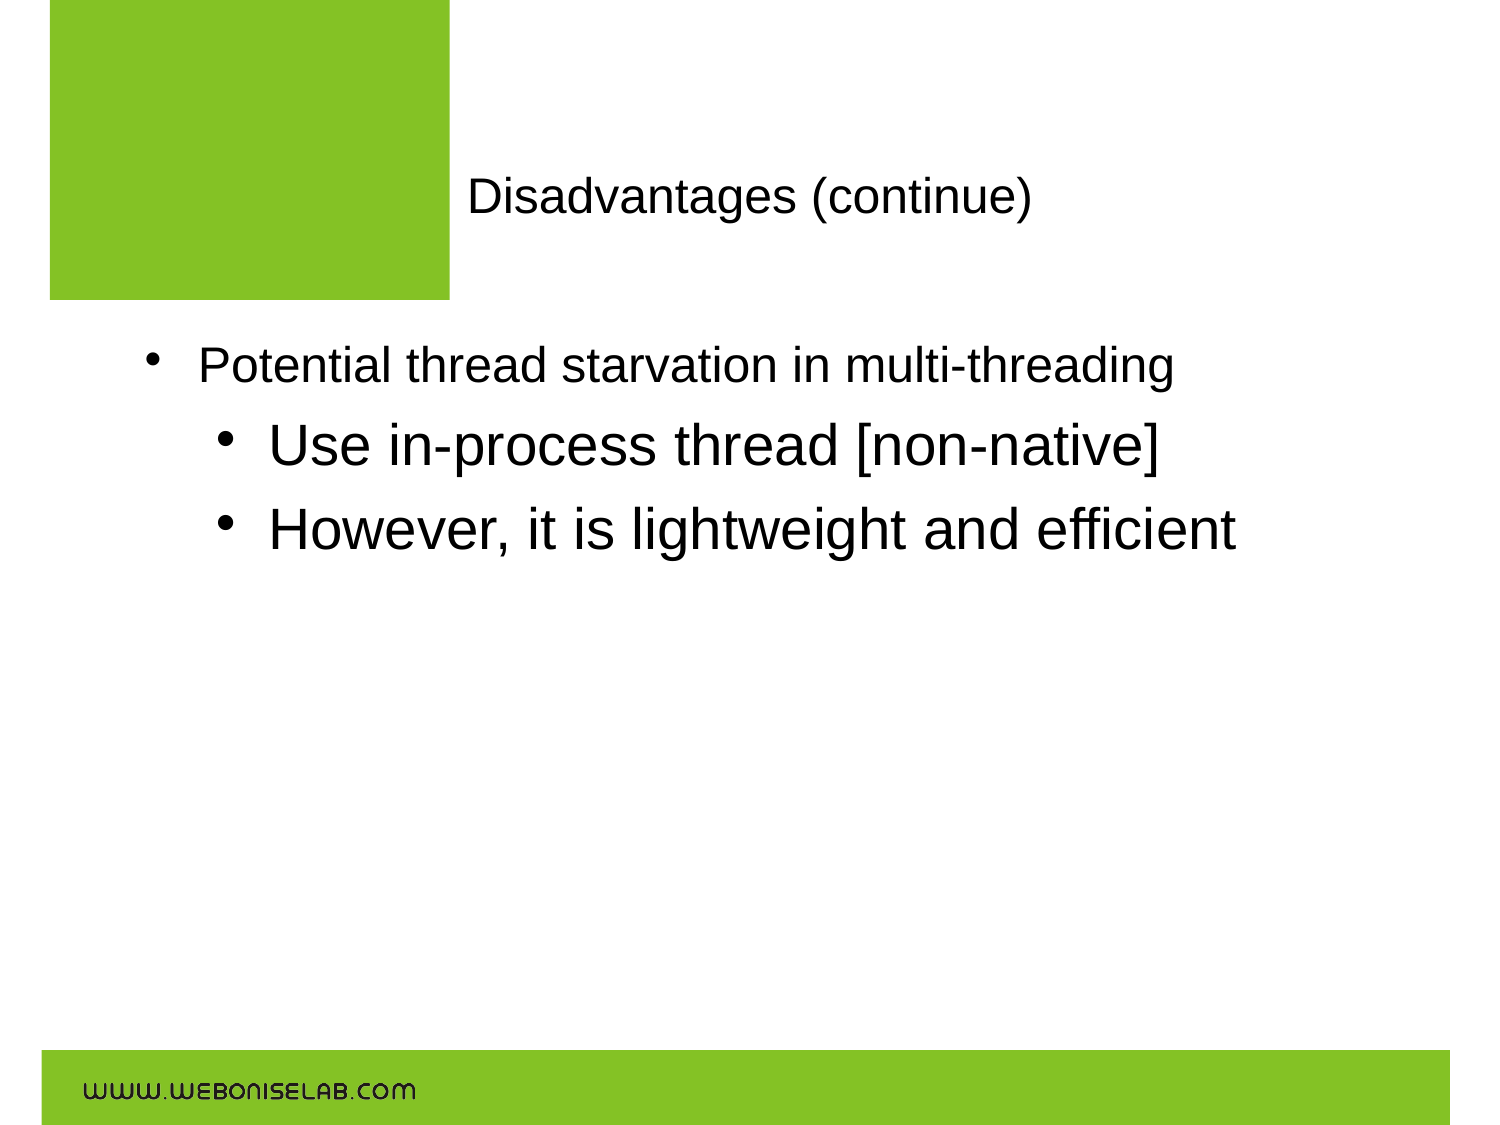

# Disadvantages (continue)
Potential thread starvation in multi-threading
Use in-process thread [non-native]
However, it is lightweight and efficient